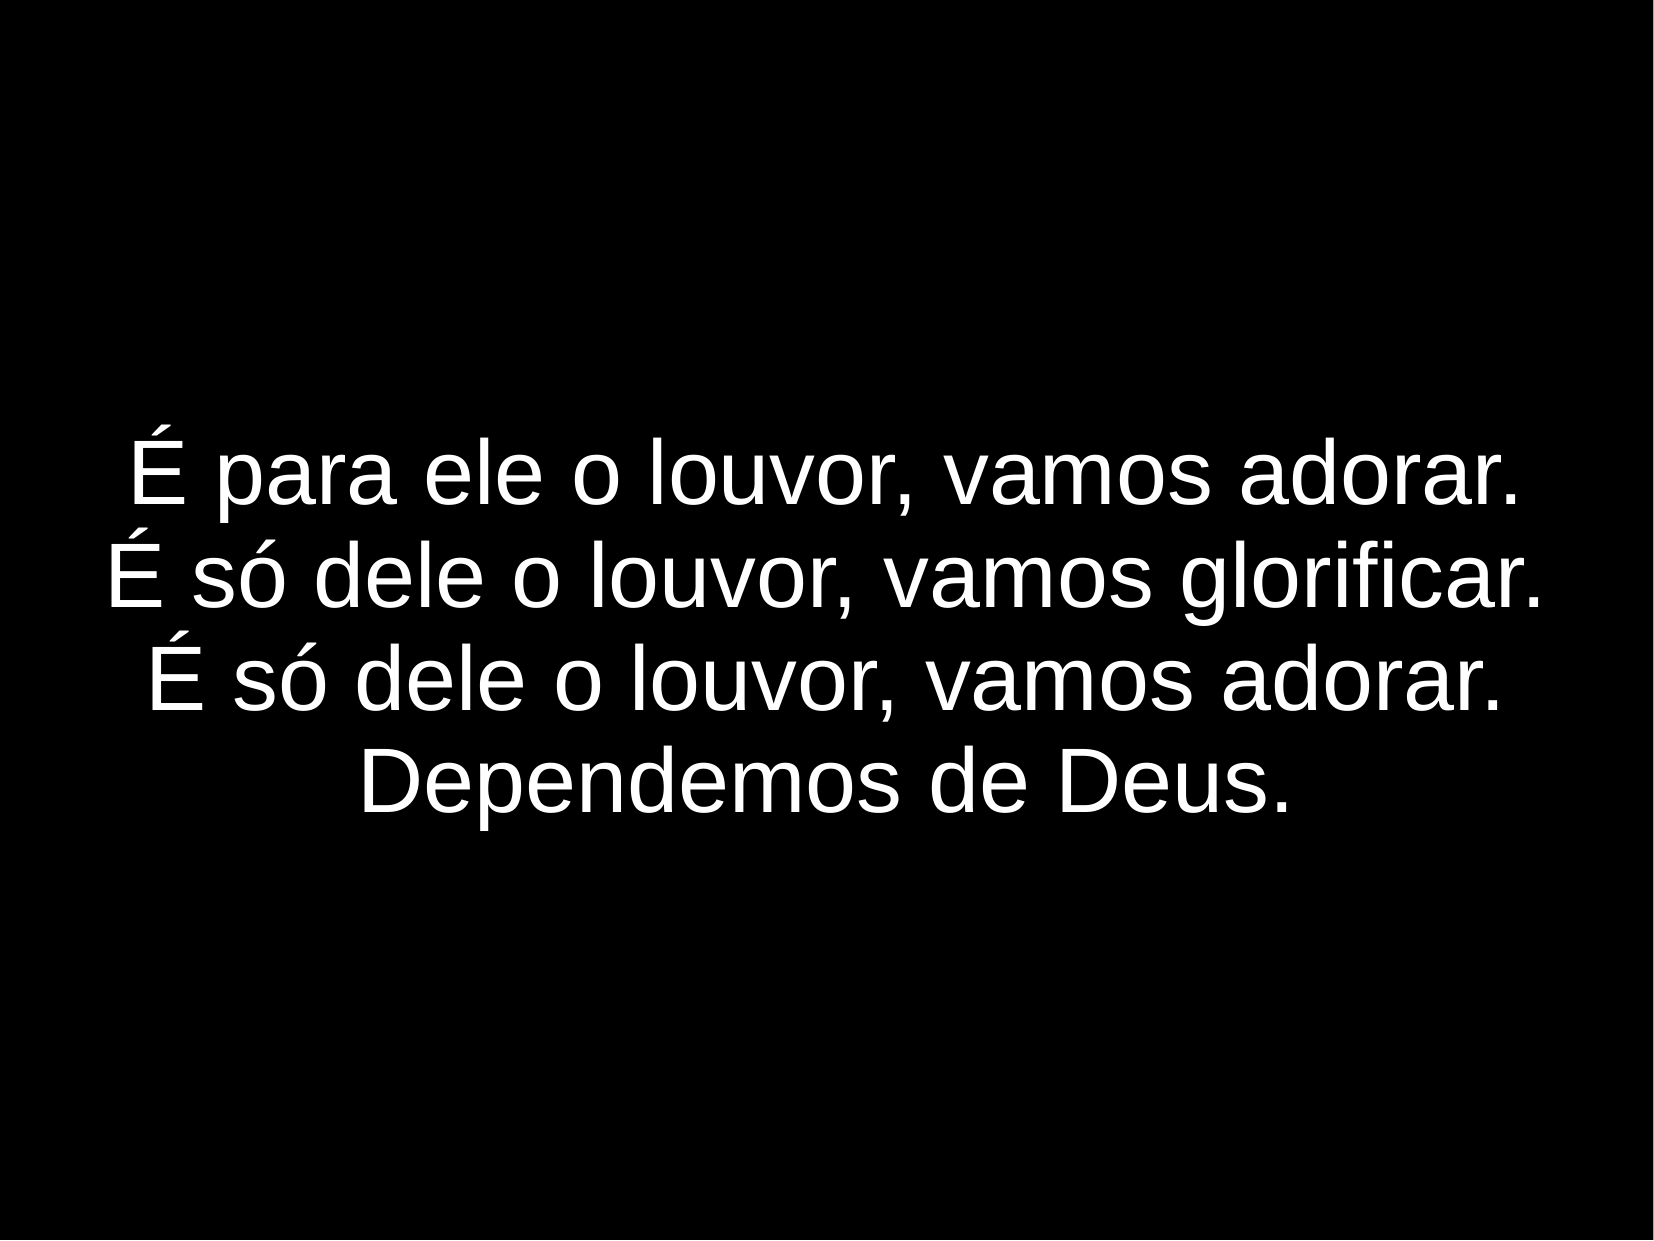

# É para ele o louvor, vamos adorar.
É só dele o louvor, vamos glorificar.
É só dele o louvor, vamos adorar.
Dependemos de Deus.